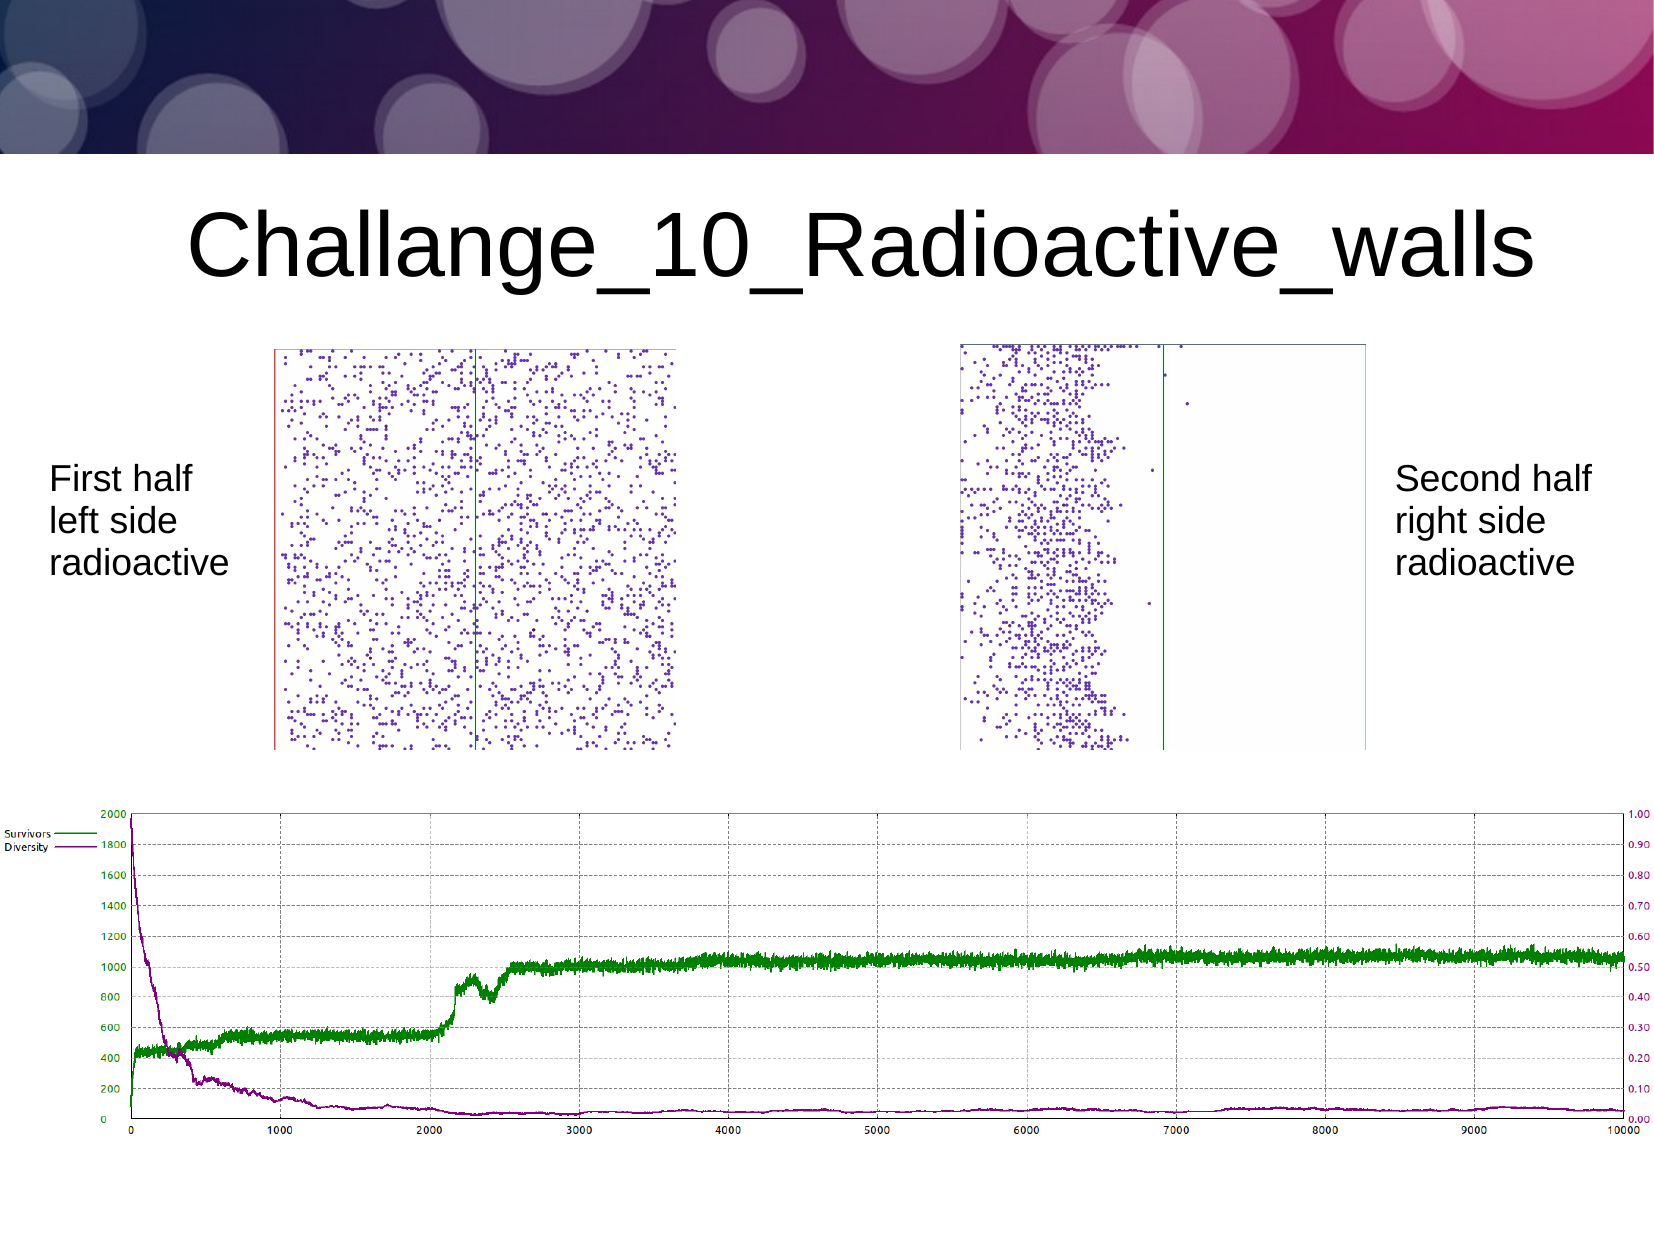

# Challange_10_Radioactive_walls
First half
left side
radioactive
Second half
right side
radioactive